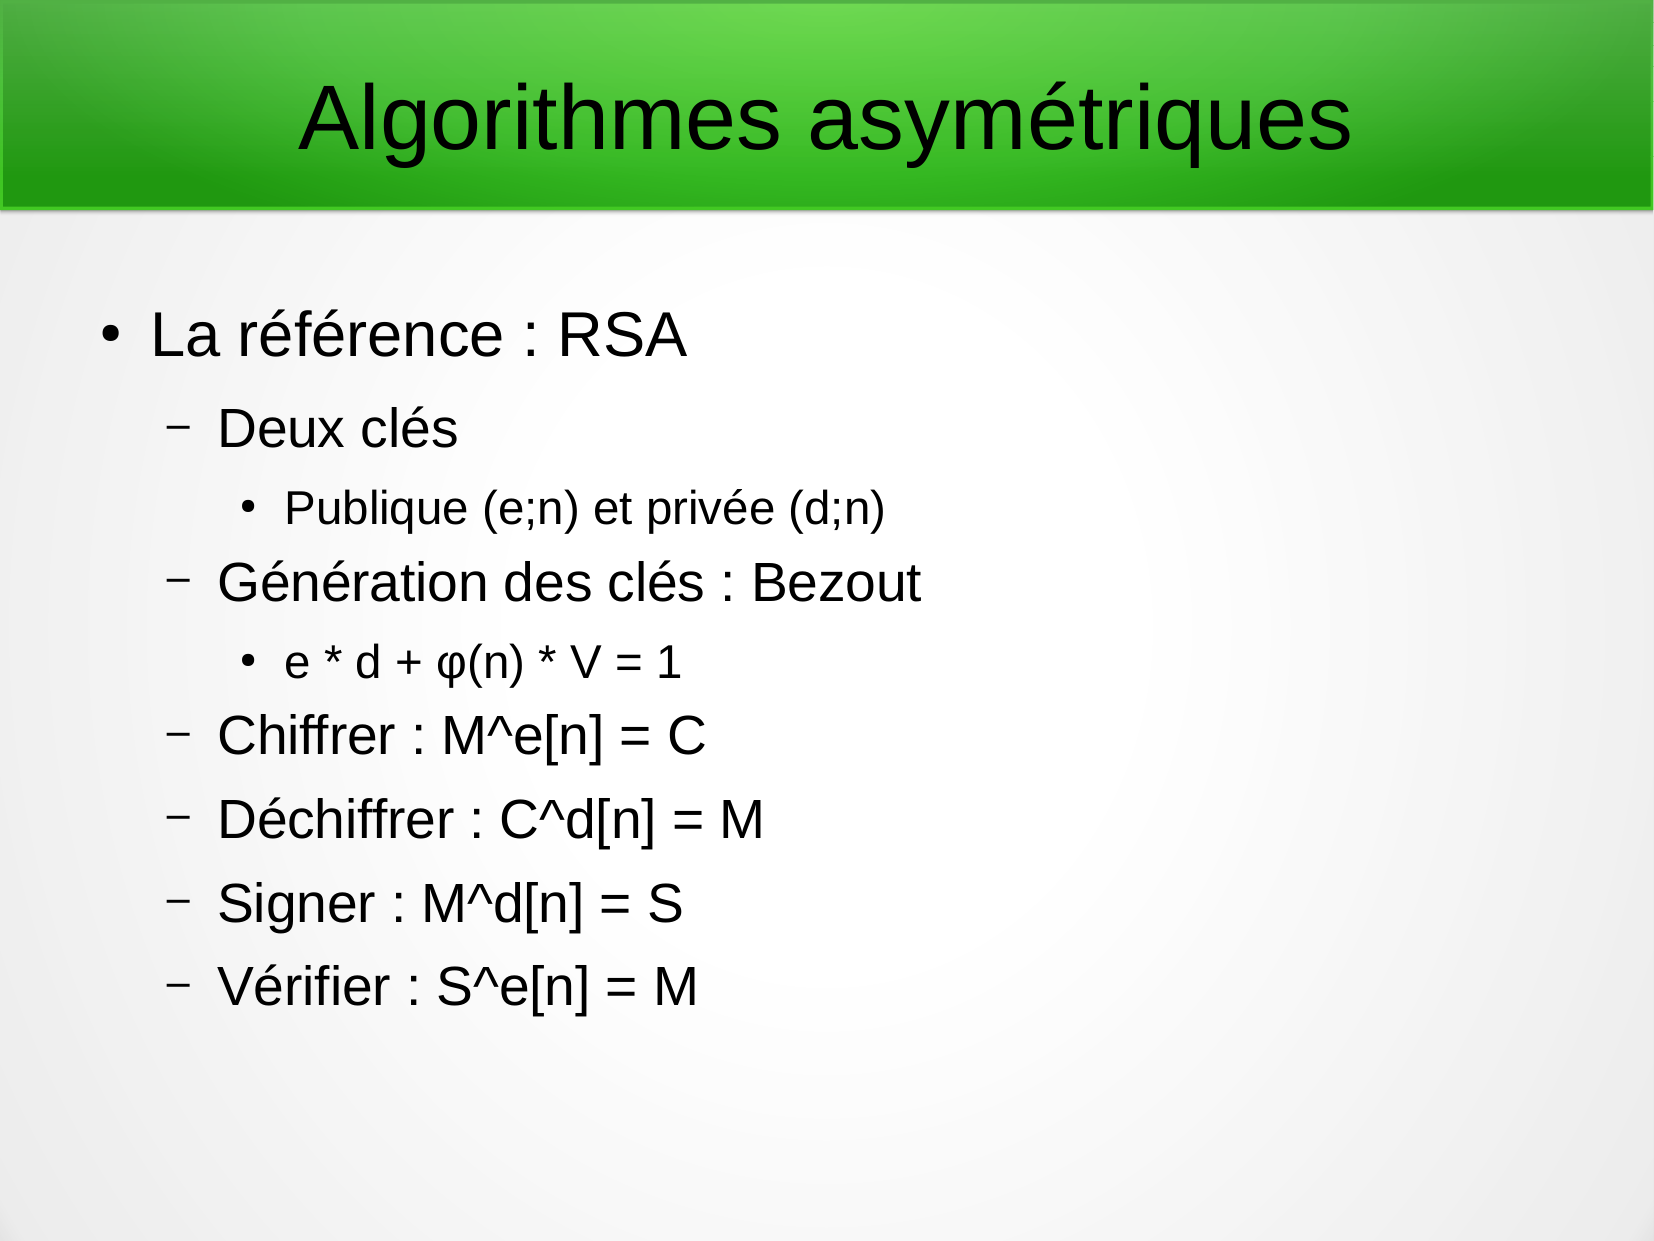

# Algorithmes asymétriques
La référence : RSA
Deux clés
Publique (e;n) et privée (d;n)
Génération des clés : Bezout
e * d + φ(n) * V = 1
Chiffrer : M^e[n] = C
Déchiffrer : C^d[n] = M
Signer : M^d[n] = S
Vérifier : S^e[n] = M